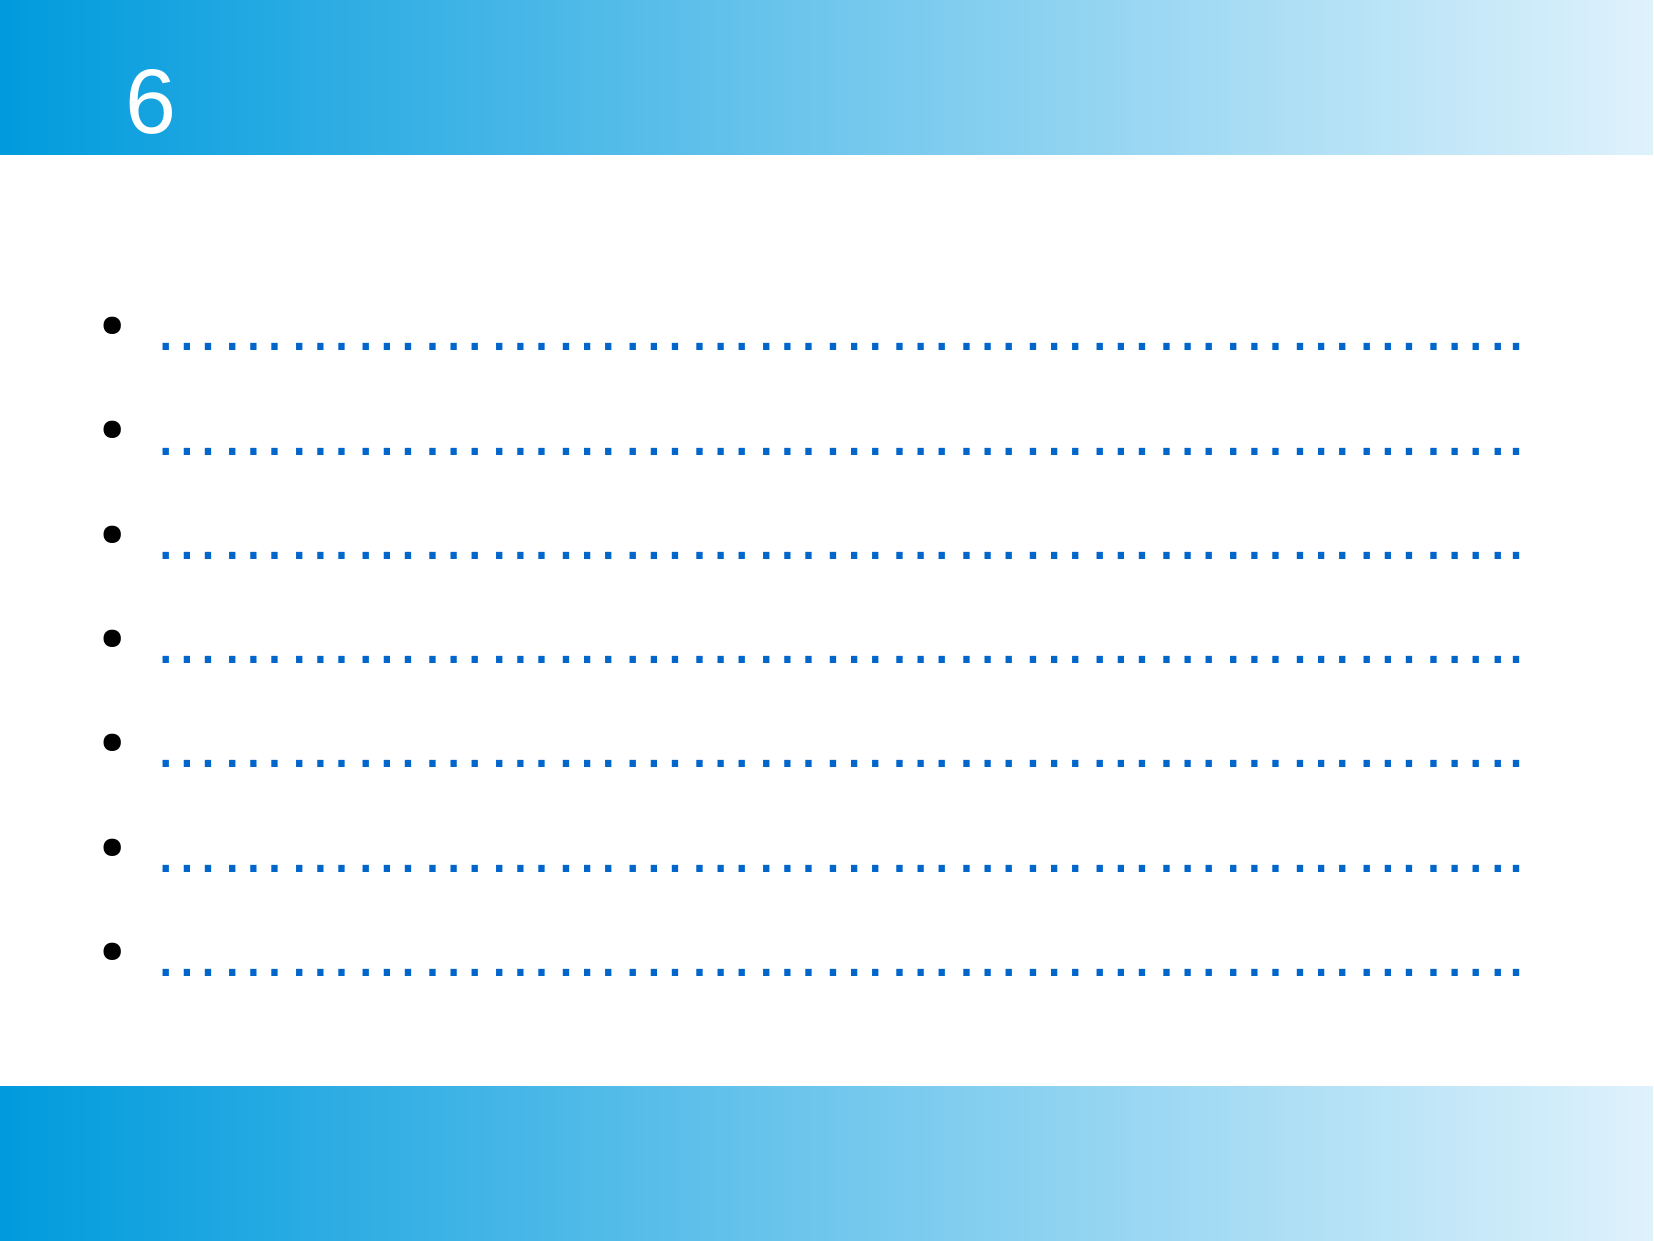

# 6
……………………………………………………..
……………………………………………………..
……………………………………………………..
……………………………………………………..
……………………………………………………..
……………………………………………………..
……………………………………………………..